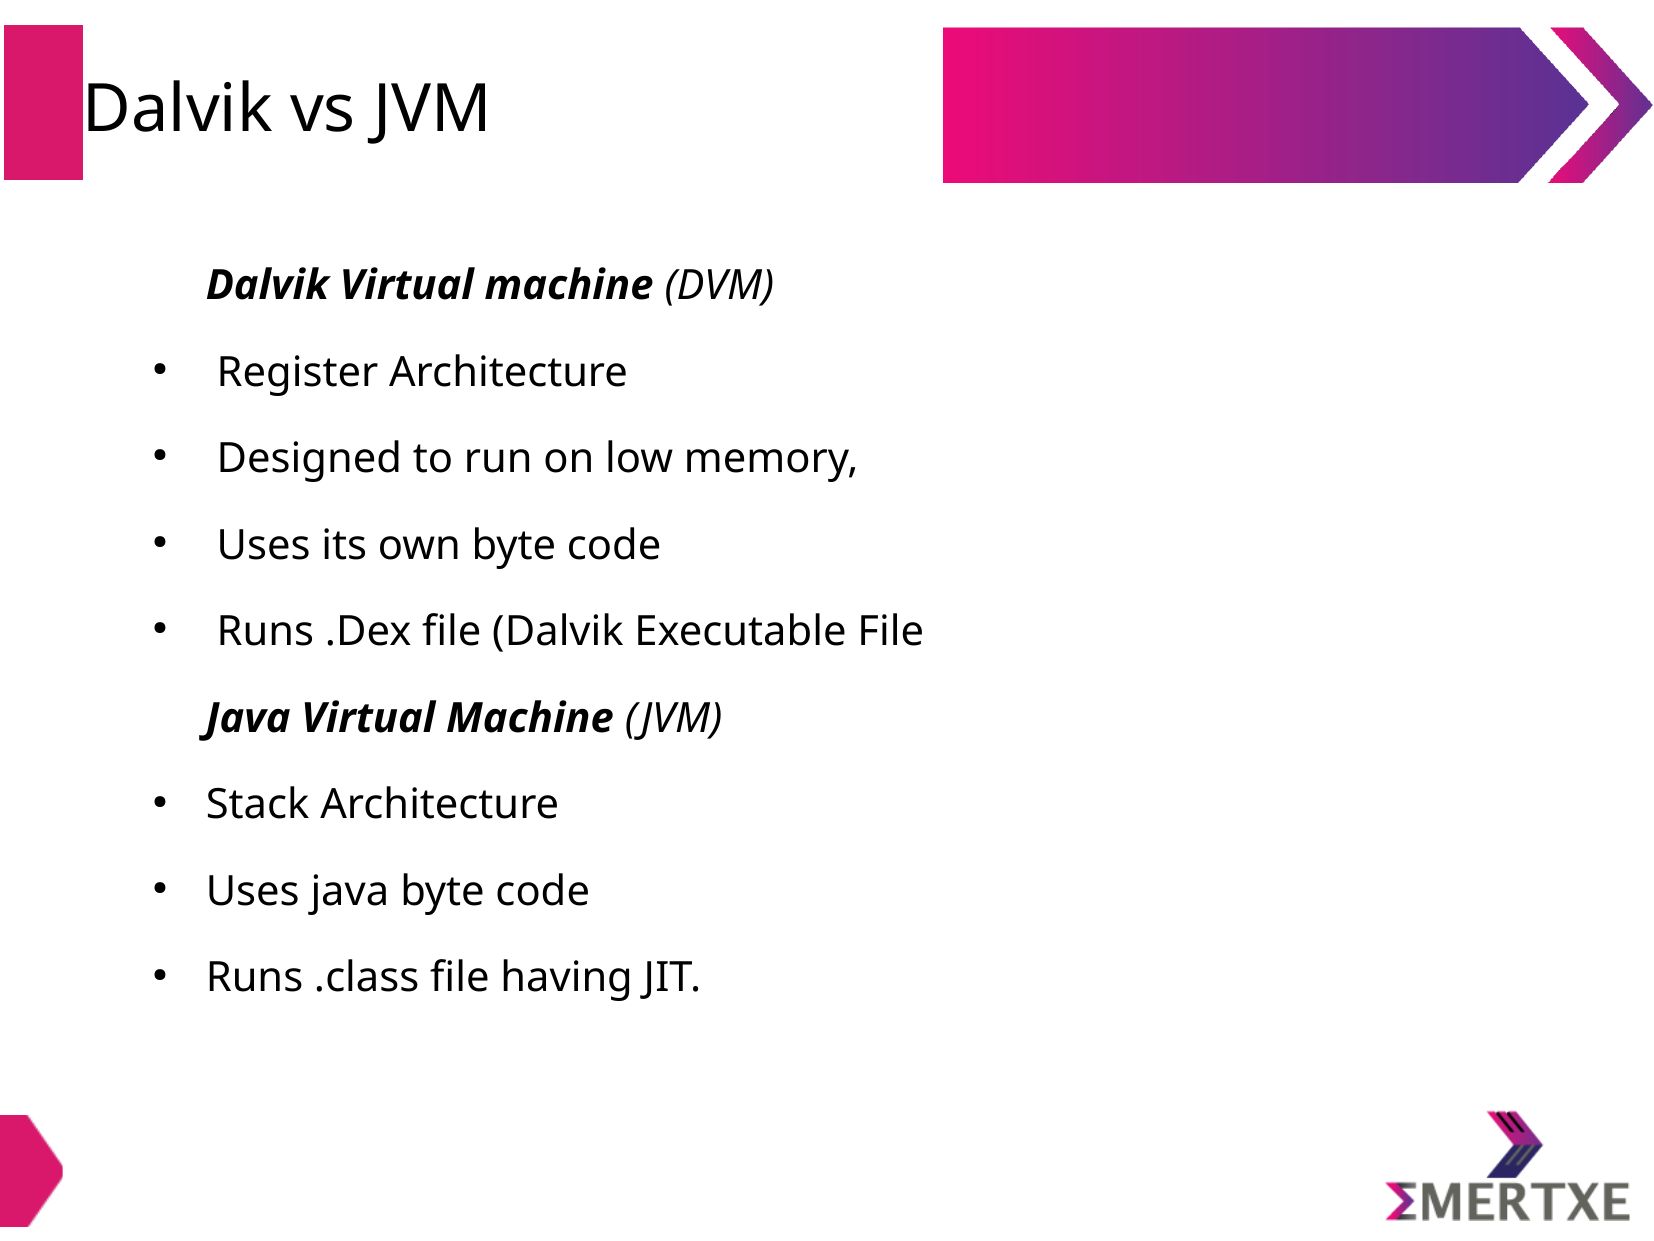

# Dalvik vs JVM
Dalvik Virtual machine (DVM)
 Register Architecture
 Designed to run on low memory,
 Uses its own byte code
 Runs .Dex file (Dalvik Executable File
Java Virtual Machine (JVM)
Stack Architecture
Uses java byte code
Runs .class file having JIT.